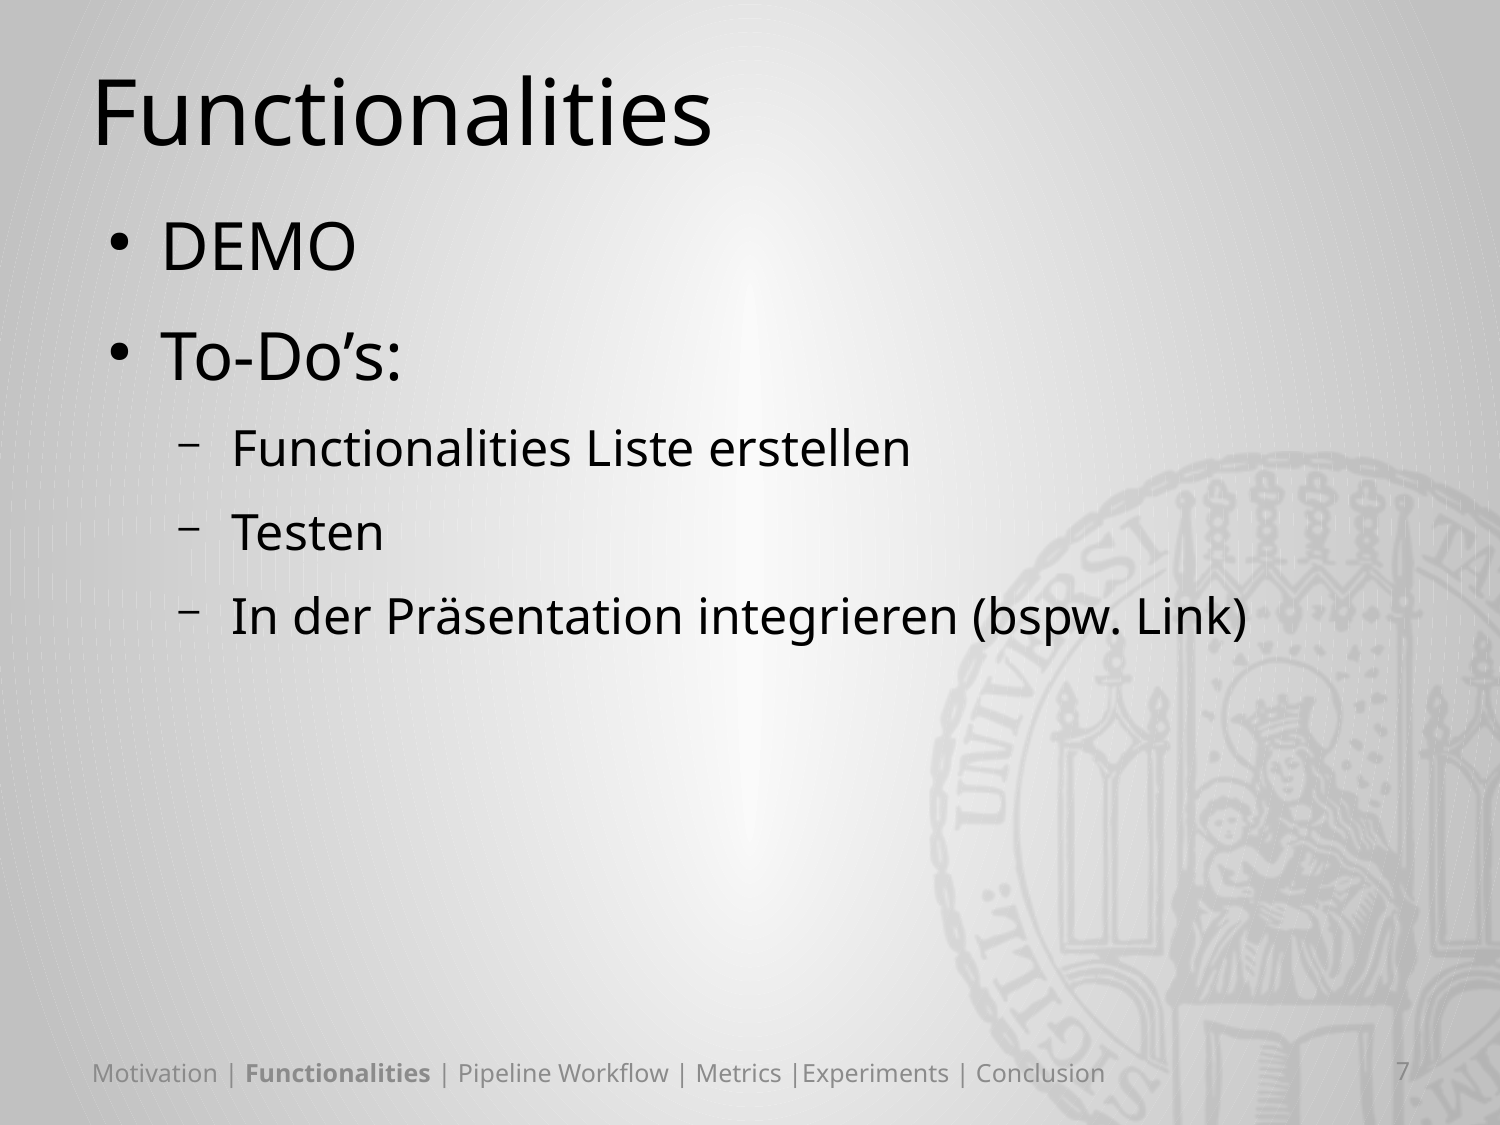

# Functionalities
DEMO
To-Do’s:
Functionalities Liste erstellen
Testen
In der Präsentation integrieren (bspw. Link)
Motivation | Functionalities | Pipeline Workflow | Metrics |Experiments | Conclusion